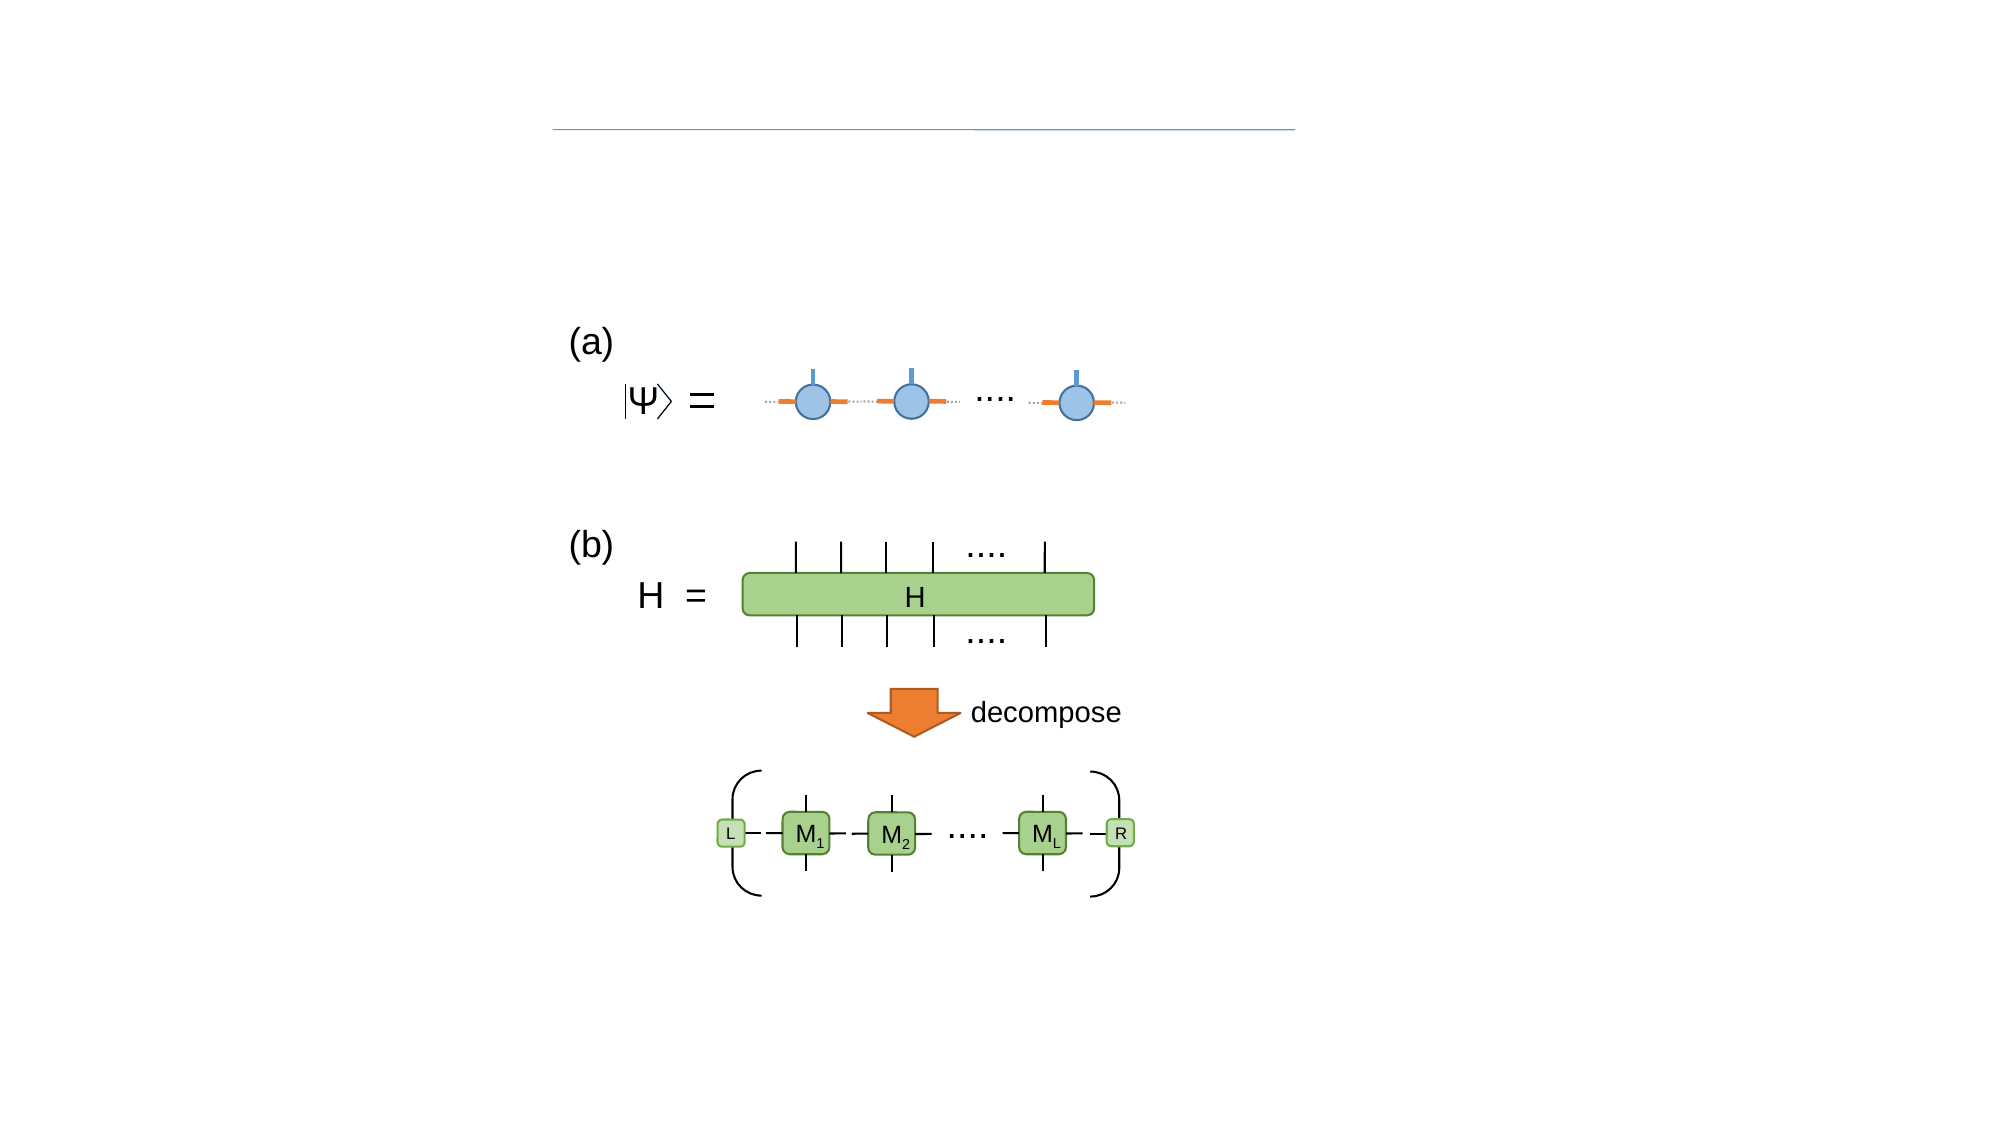

(a)
....
Ψ
(b)
....
H =
H
....
decompose
....
M1
ML
M2
R
L